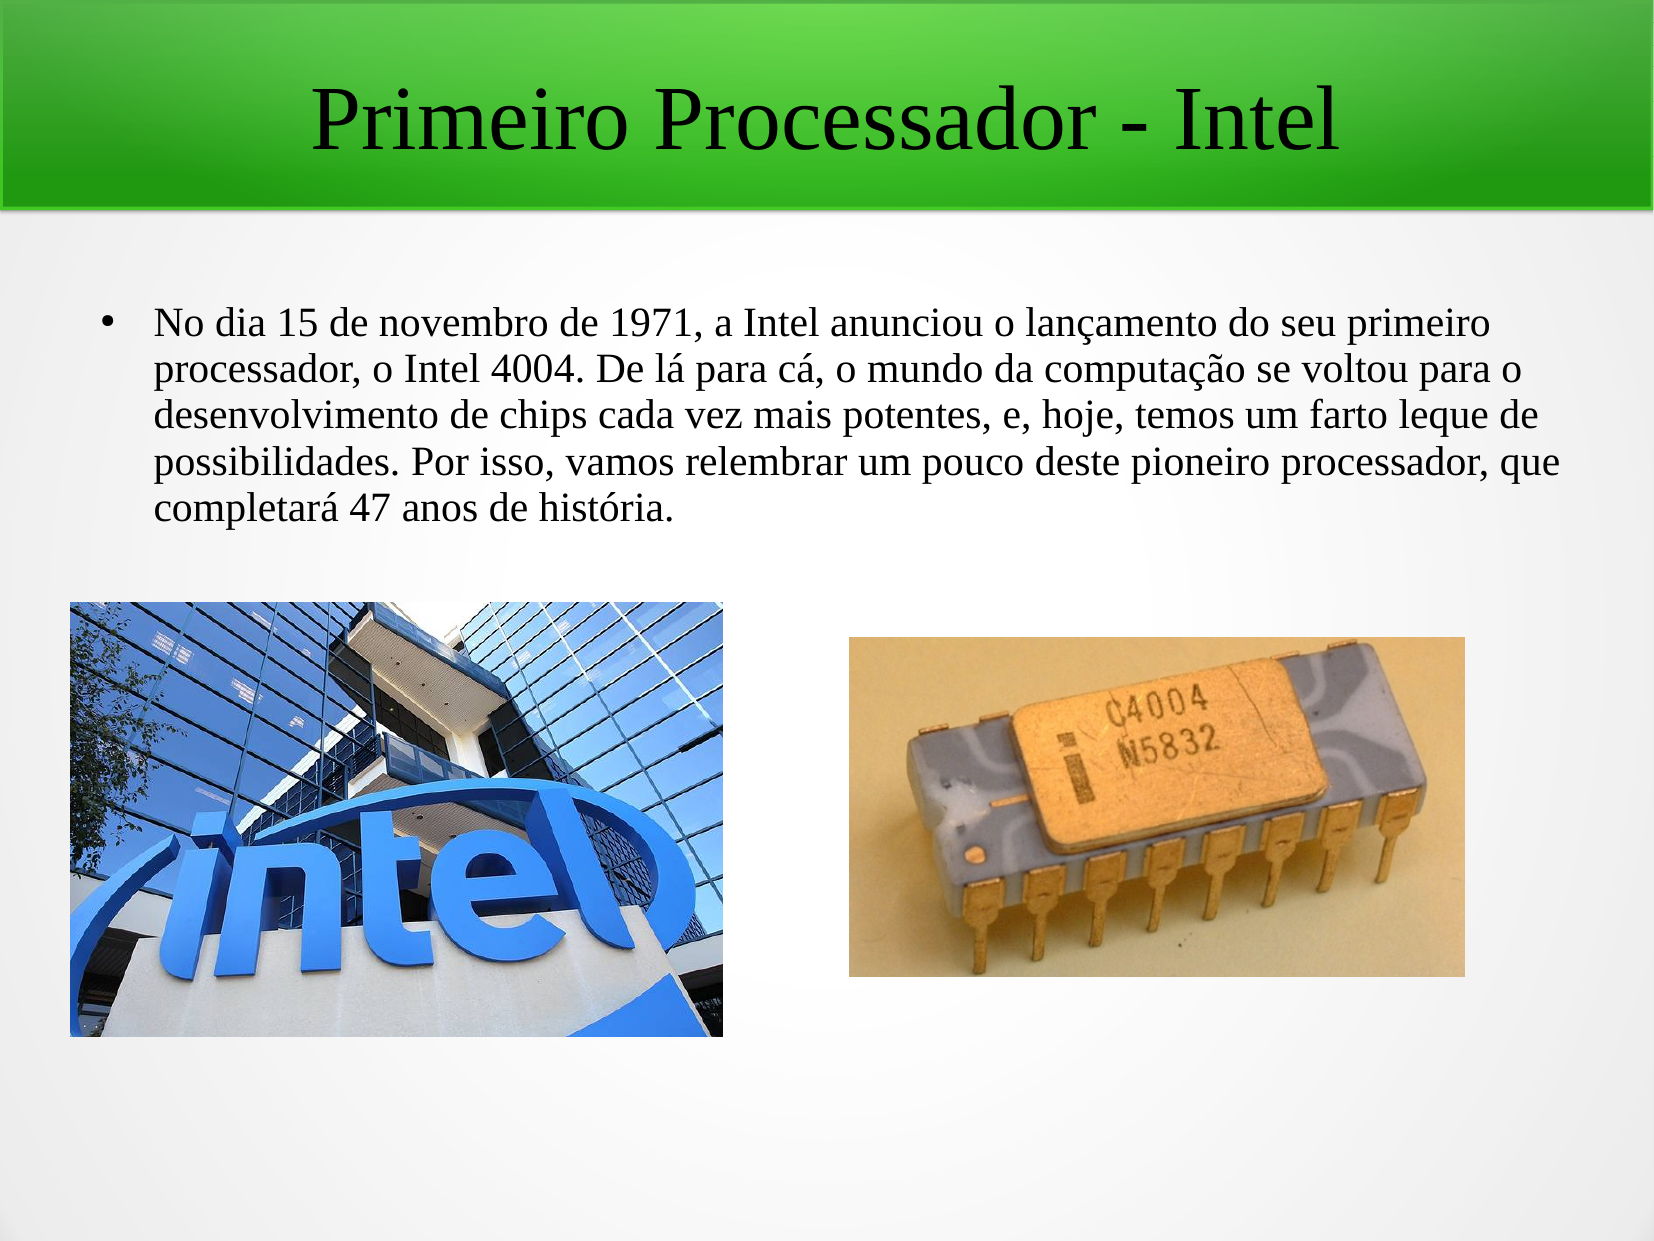

# Primeiro Processador - Intel
No dia 15 de novembro de 1971, a Intel anunciou o lançamento do seu primeiro processador, o Intel 4004. De lá para cá, o mundo da computação se voltou para o desenvolvimento de chips cada vez mais potentes, e, hoje, temos um farto leque de possibilidades. Por isso, vamos relembrar um pouco deste pioneiro processador, que completará 47 anos de história.